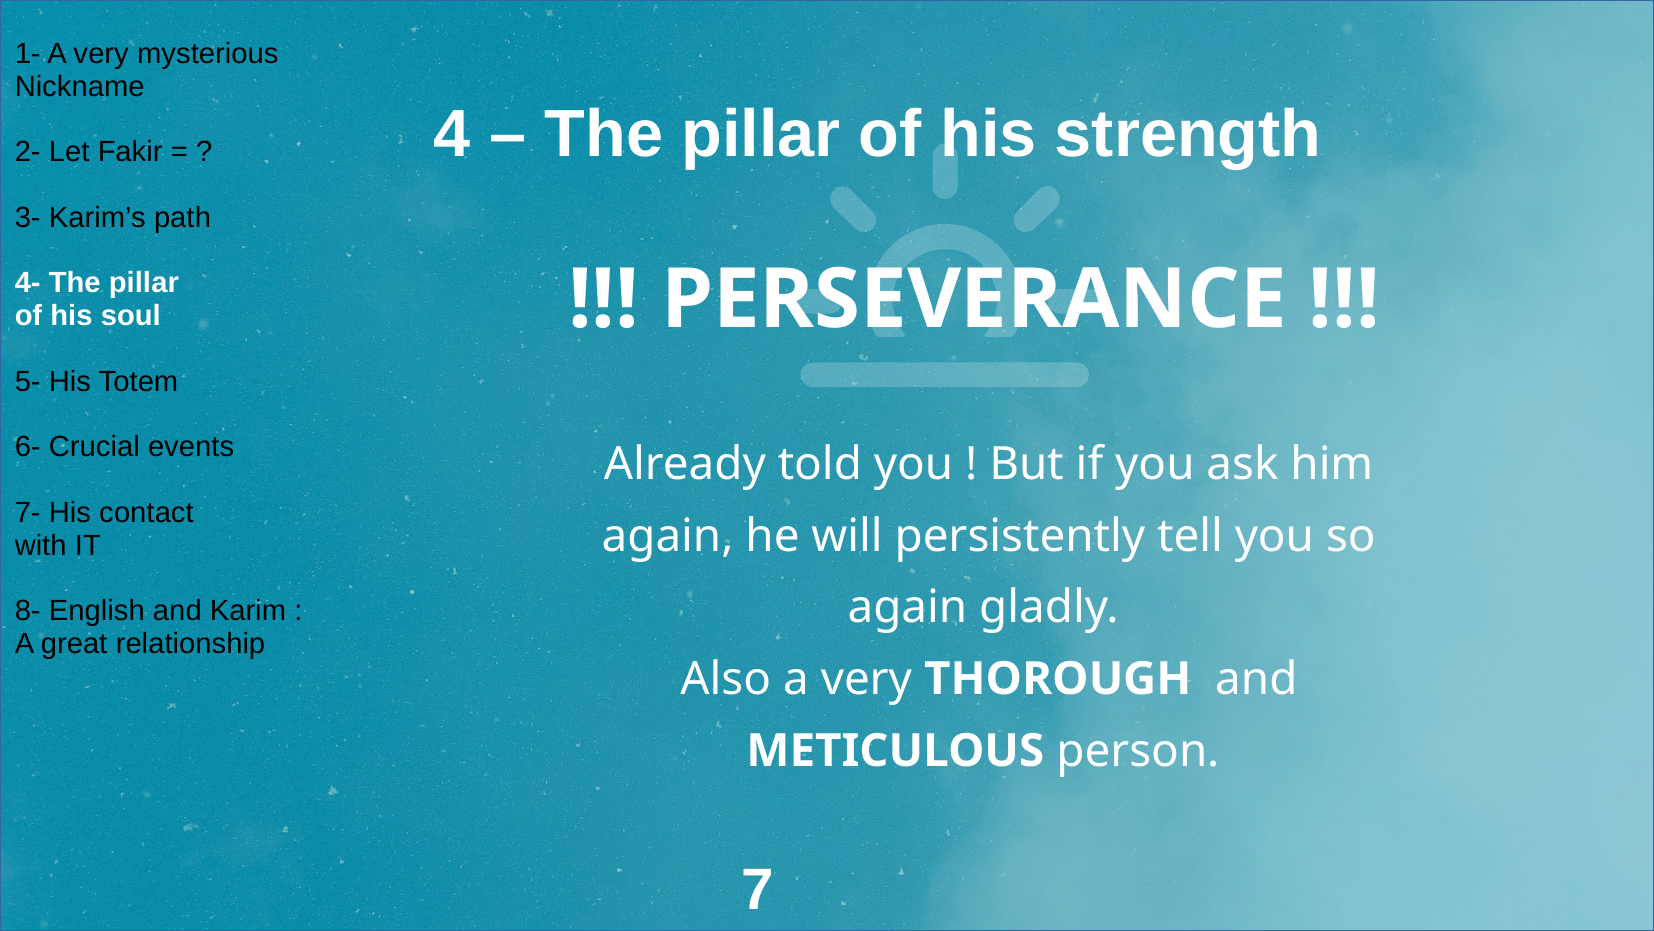

1- A very mysterious
Nickname
2- Let Fakir = ?
3- Karim’s path
4- The pillar
of his soul
5- His Totem
6- Crucial events
7- His contact
with IT
8- English and Karim :
A great relationship
4 – The pillar of his strength
# !!! PERSEVERANCE !!!
Already told you ! But if you ask him again, he will persistently tell you so again gladly.
Also a very THOROUGH and METICULOUS person.